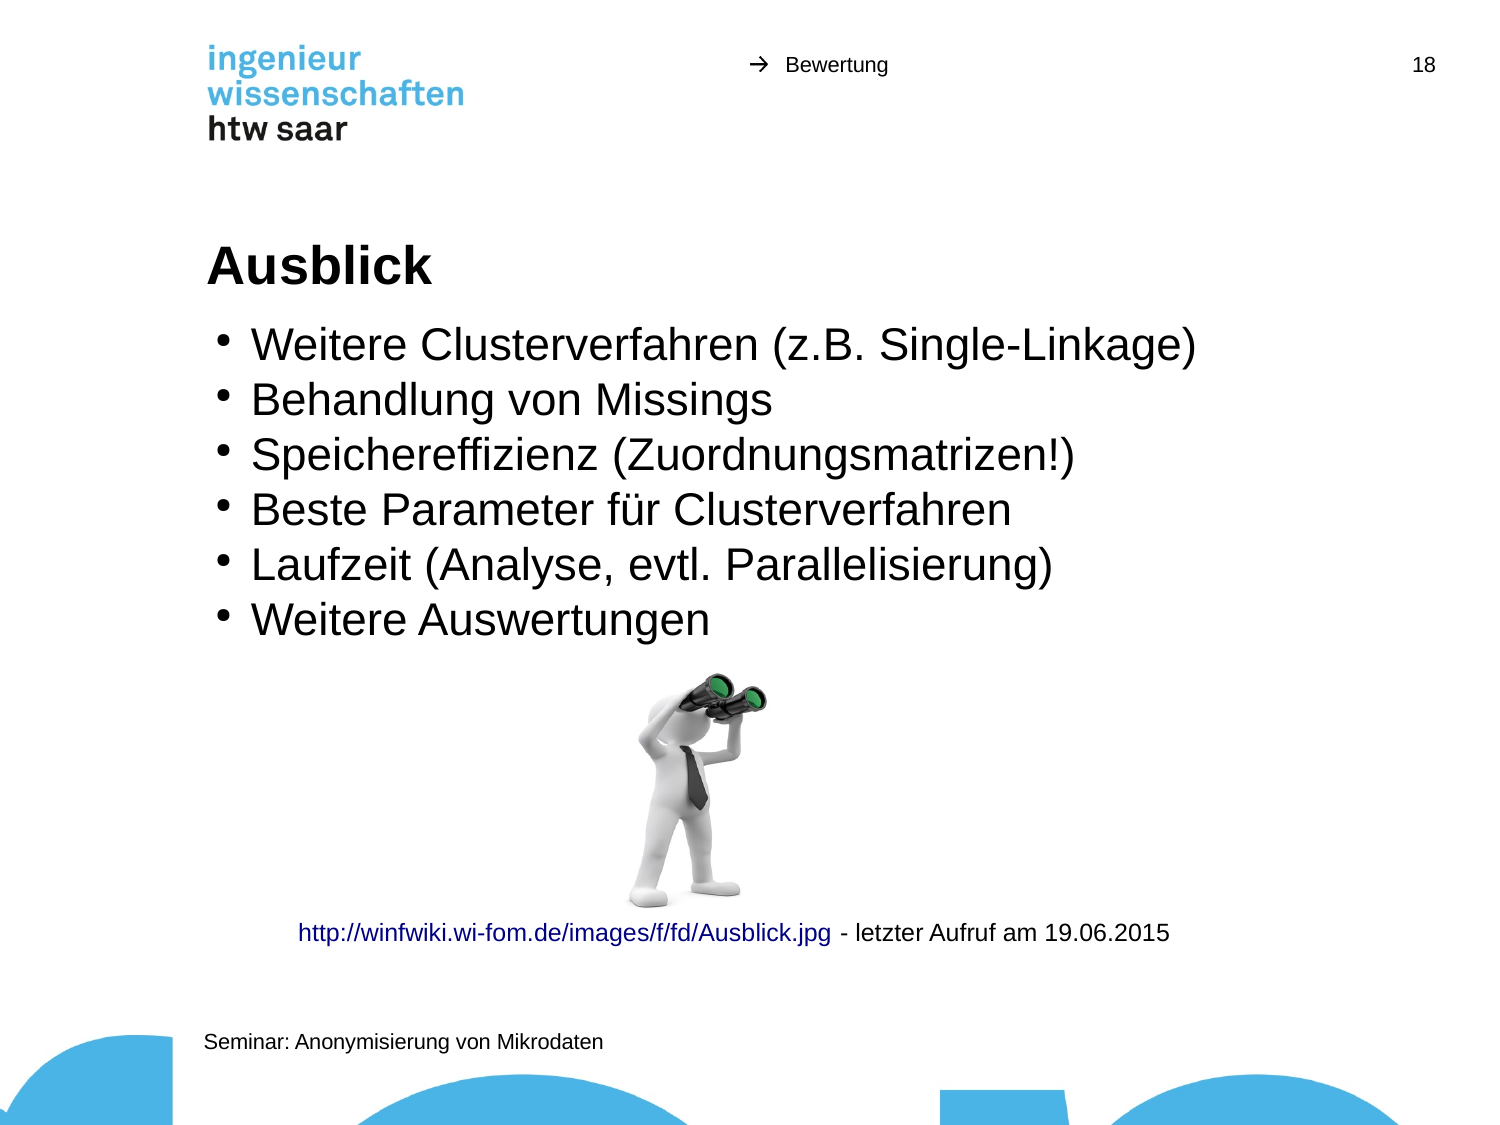

Bewertung
Ausblick
Weitere Clusterverfahren (z.B. Single-Linkage)
Behandlung von Missings
Speichereffizienz (Zuordnungsmatrizen!)
Beste Parameter für Clusterverfahren
Laufzeit (Analyse, evtl. Parallelisierung)
Weitere Auswertungen
http://winfwiki.wi-fom.de/images/f/fd/Ausblick.jpg - letzter Aufruf am 19.06.2015
Seminar: Anonymisierung von Mikrodaten